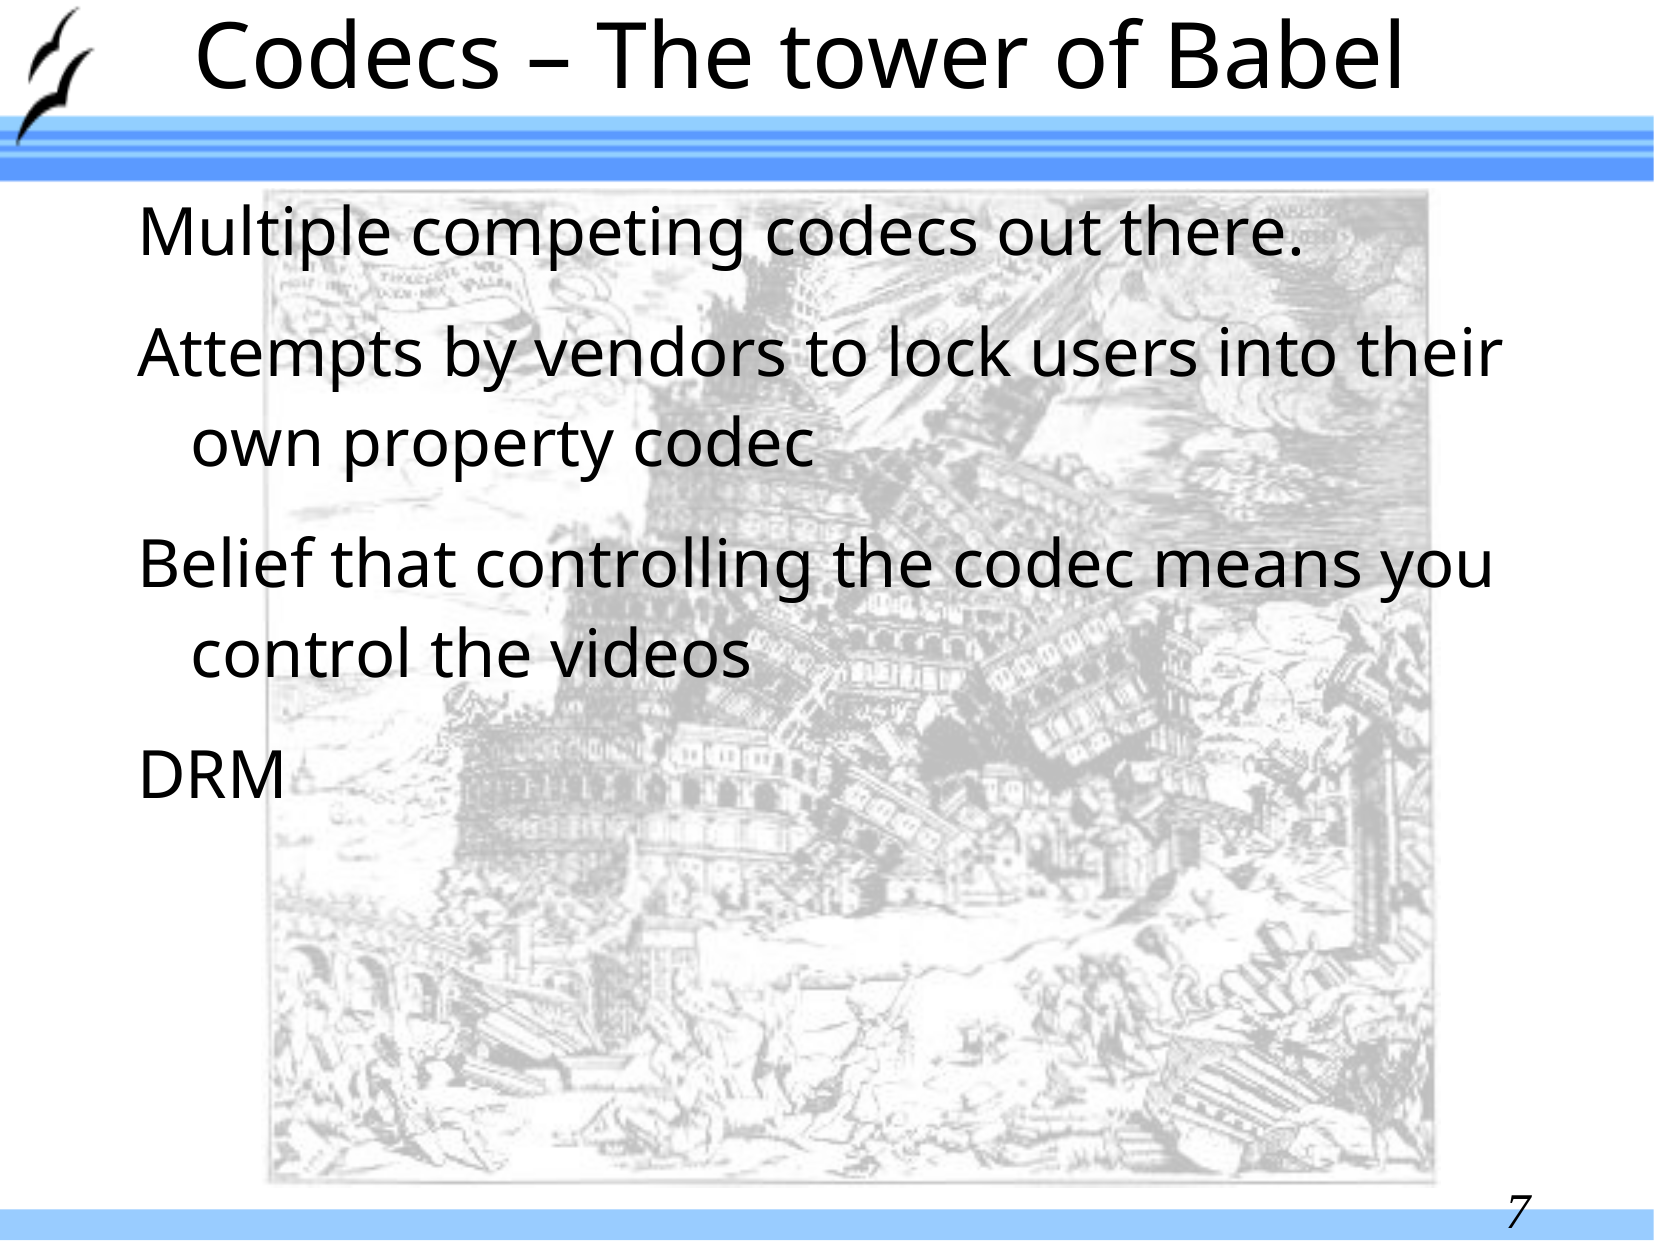

# Codecs – The tower of Babel
Multiple competing codecs out there.
Attempts by vendors to lock users into their own property codec
Belief that controlling the codec means you control the videos
DRM